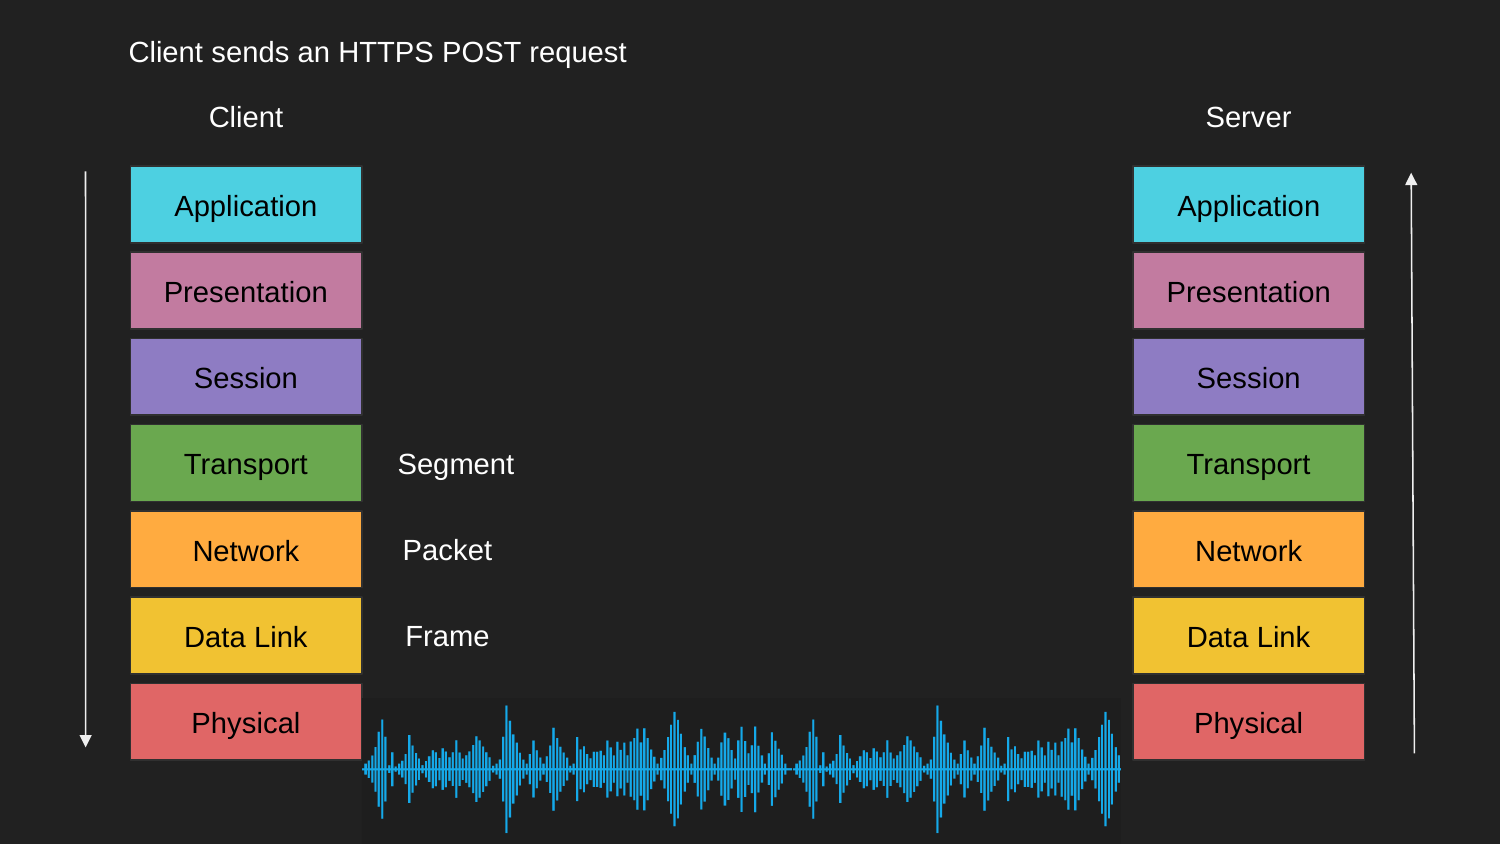

Client sends an HTTPS POST request
Client
Server
Application
Application
Presentation
Presentation
Session
Session
Transport
Transport
Segment
Network
Network
Packet
Data Link
Data Link
Frame
Physical
Physical